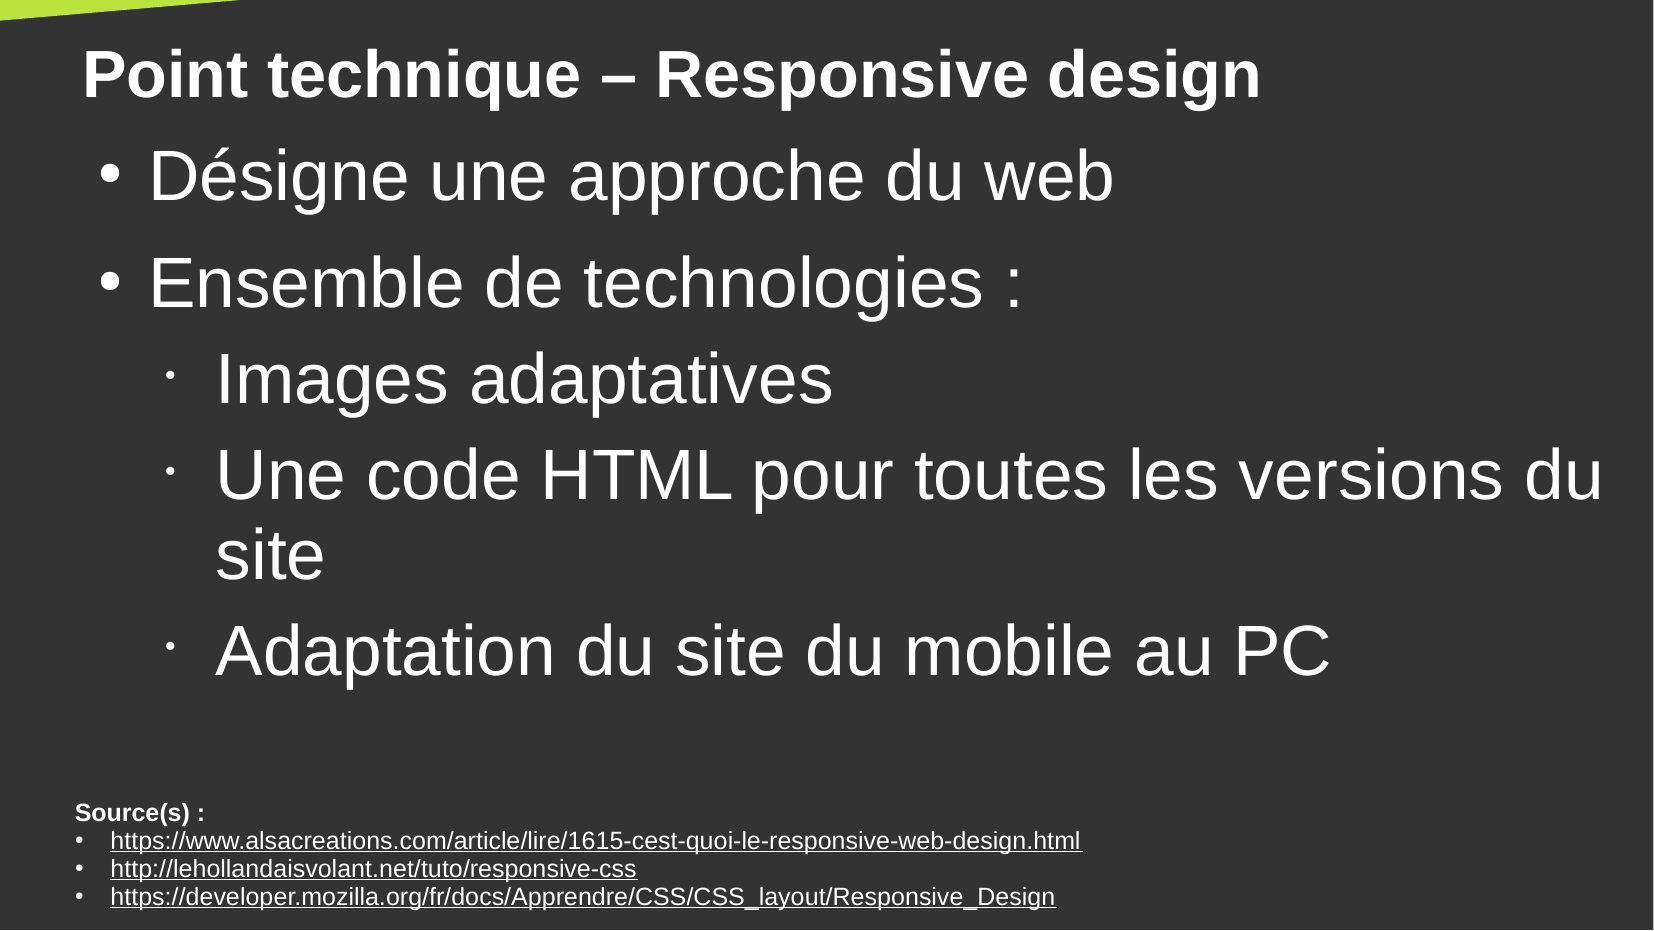

# Point technique – Responsive design
Désigne une approche du web
Ensemble de technologies :
Images adaptatives
Une code HTML pour toutes les versions du site
Adaptation du site du mobile au PC
Source(s) :
https://www.alsacreations.com/article/lire/1615-cest-quoi-le-responsive-web-design.html
http://lehollandaisvolant.net/tuto/responsive-css
https://developer.mozilla.org/fr/docs/Apprendre/CSS/CSS_layout/Responsive_Design